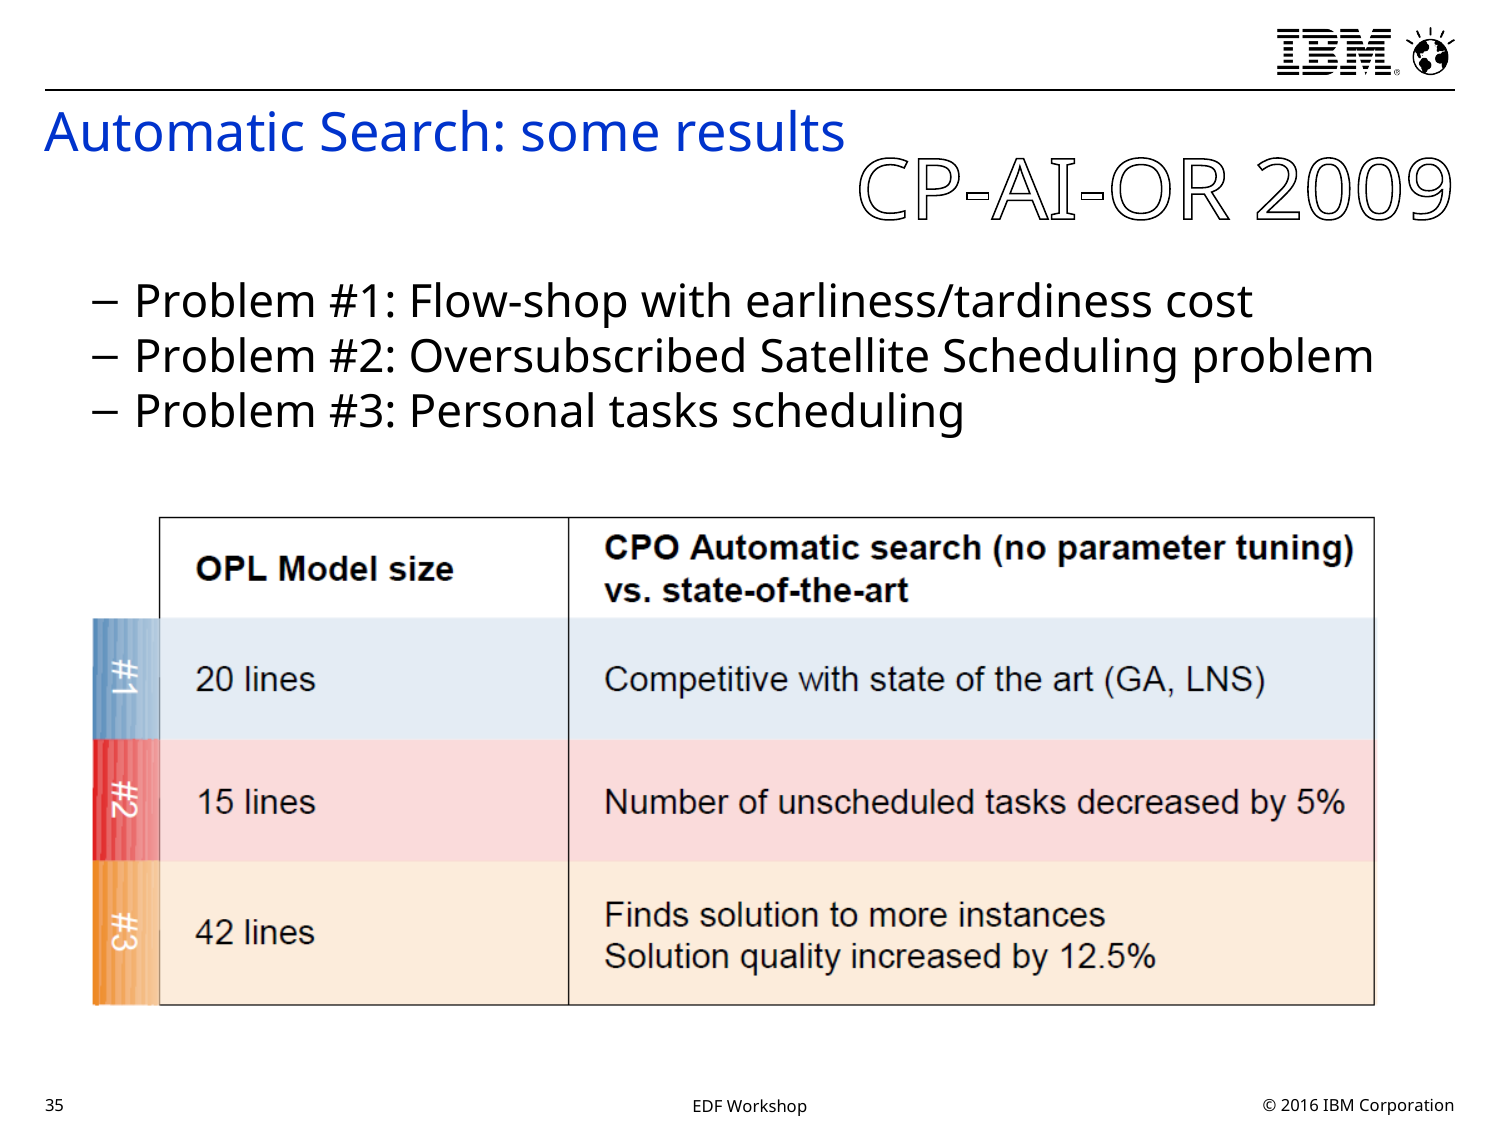

# Automatic Search: some results
CP-AI-OR 2009
Problem #1: Flow-shop with earliness/tardiness cost
Problem #2: Oversubscribed Satellite Scheduling problem
Problem #3: Personal tasks scheduling
35